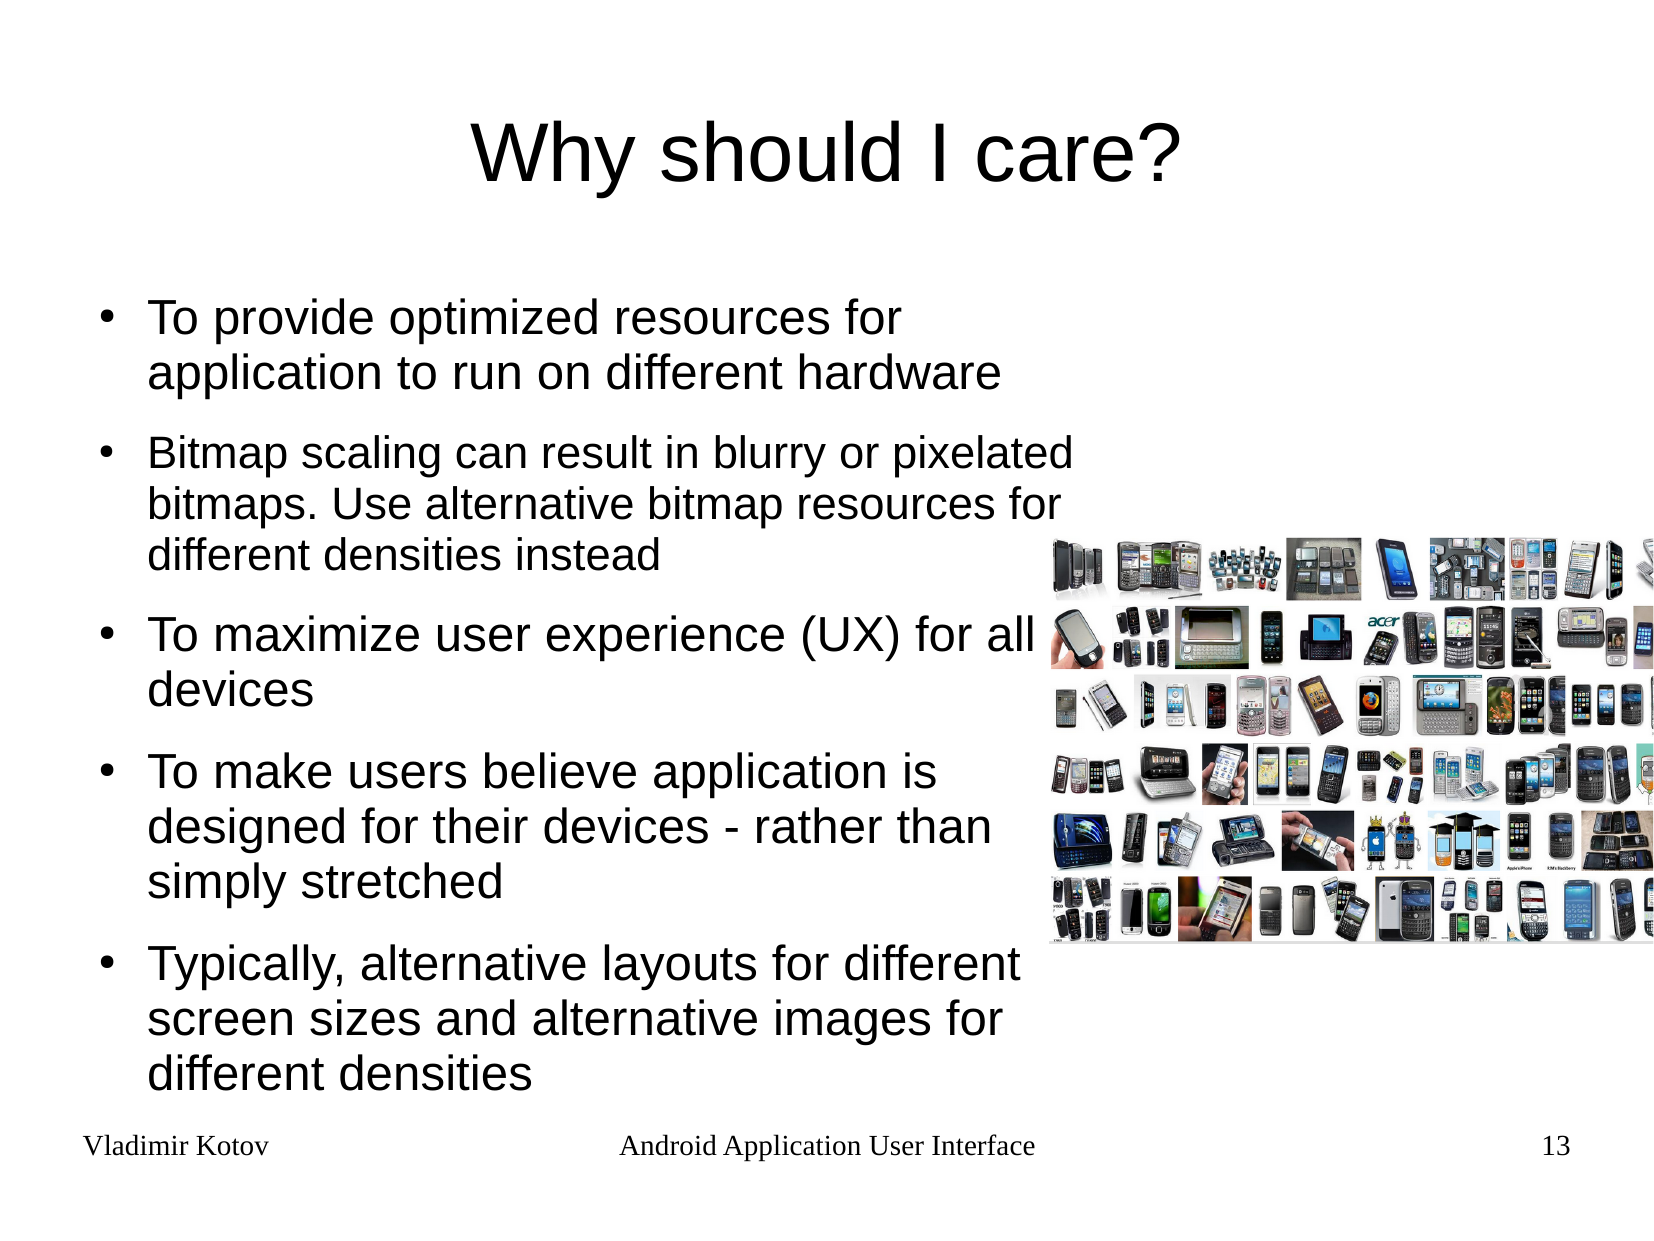

# Why should I care?
To provide optimized resources for application to run on different hardware
Bitmap scaling can result in blurry or pixelated bitmaps. Use alternative bitmap resources for different densities instead
To maximize user experience (UX) for all devices
To make users believe application is designed for their devices - rather than simply stretched
Typically, alternative layouts for different screen sizes and alternative images for different densities
Vladimir Kotov
Android Application User Interface
13